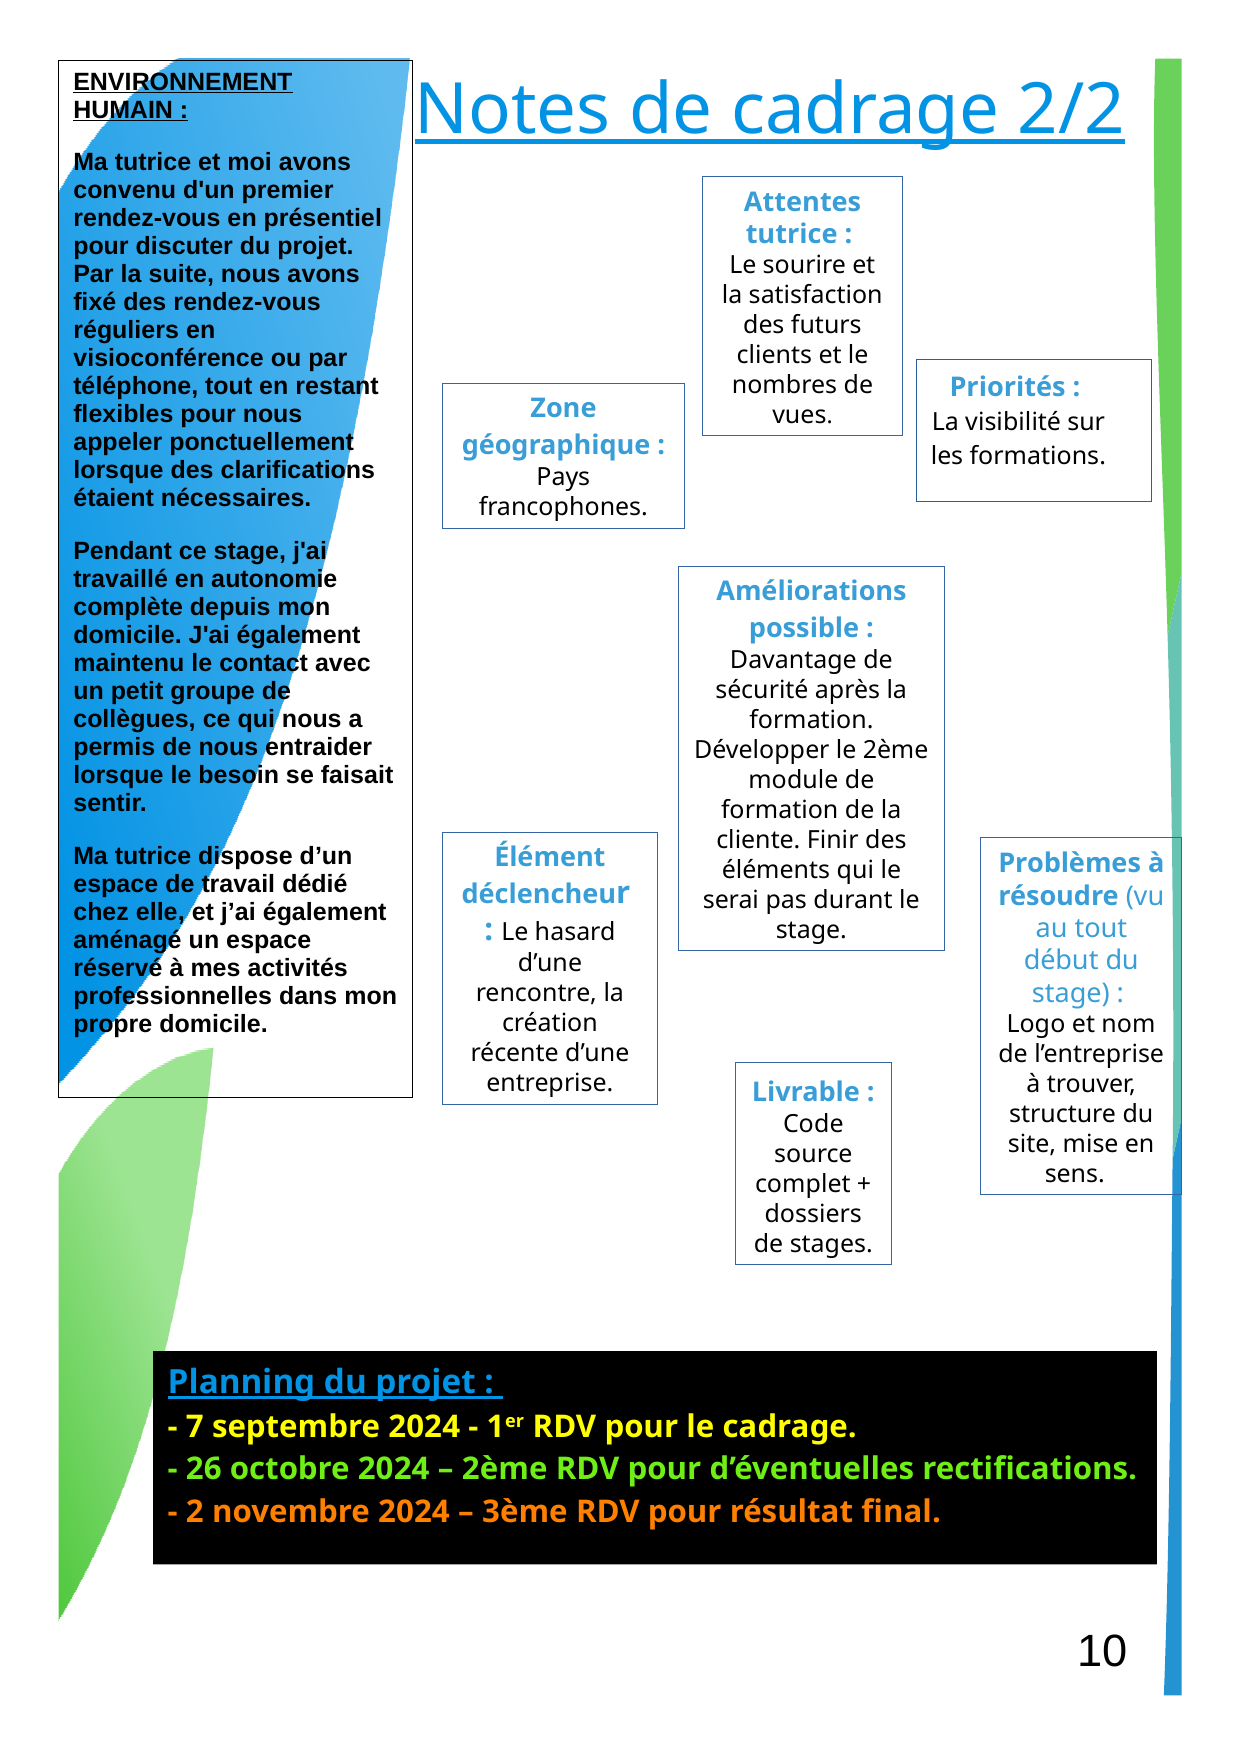

Notes de cadrage 2/2
ENVIRONNEMENT HUMAIN :
Ma tutrice et moi avons convenu d'un premier rendez-vous en présentiel pour discuter du projet. Par la suite, nous avons fixé des rendez-vous réguliers en visioconférence ou par téléphone, tout en restant flexibles pour nous appeler ponctuellement lorsque des clarifications étaient nécessaires.
Pendant ce stage, j'ai travaillé en autonomie complète depuis mon domicile. J'ai également maintenu le contact avec un petit groupe de collègues, ce qui nous a permis de nous entraider lorsque le besoin se faisait sentir.
Ma tutrice dispose d’un espace de travail dédié chez elle, et j’ai également aménagé un espace réservé à mes activités professionnelles dans mon propre domicile.
Attentes tutrice :
Le sourire et la satisfaction des futurs clients et le nombres de vues.
Priorités :
La visibilité sur les formations.
Zone géographique : Pays francophones.
Améliorations possible : Davantage de sécurité après la formation. Développer le 2ème module de formation de la cliente. Finir des éléments qui le serai pas durant le stage.
Élément déclencheur : Le hasard d’une rencontre, la création récente d’une entreprise.
Problèmes à résoudre (vu au tout début du stage) :
Logo et nom de l’entreprise à trouver, structure du site, mise en sens.
Livrable :
Code source complet + dossiers de stages.
Planning du projet :
- 7 septembre 2024 - 1er RDV pour le cadrage.
- 26 octobre 2024 – 2ème RDV pour d’éventuelles rectifications.
- 2 novembre 2024 – 3ème RDV pour résultat final.